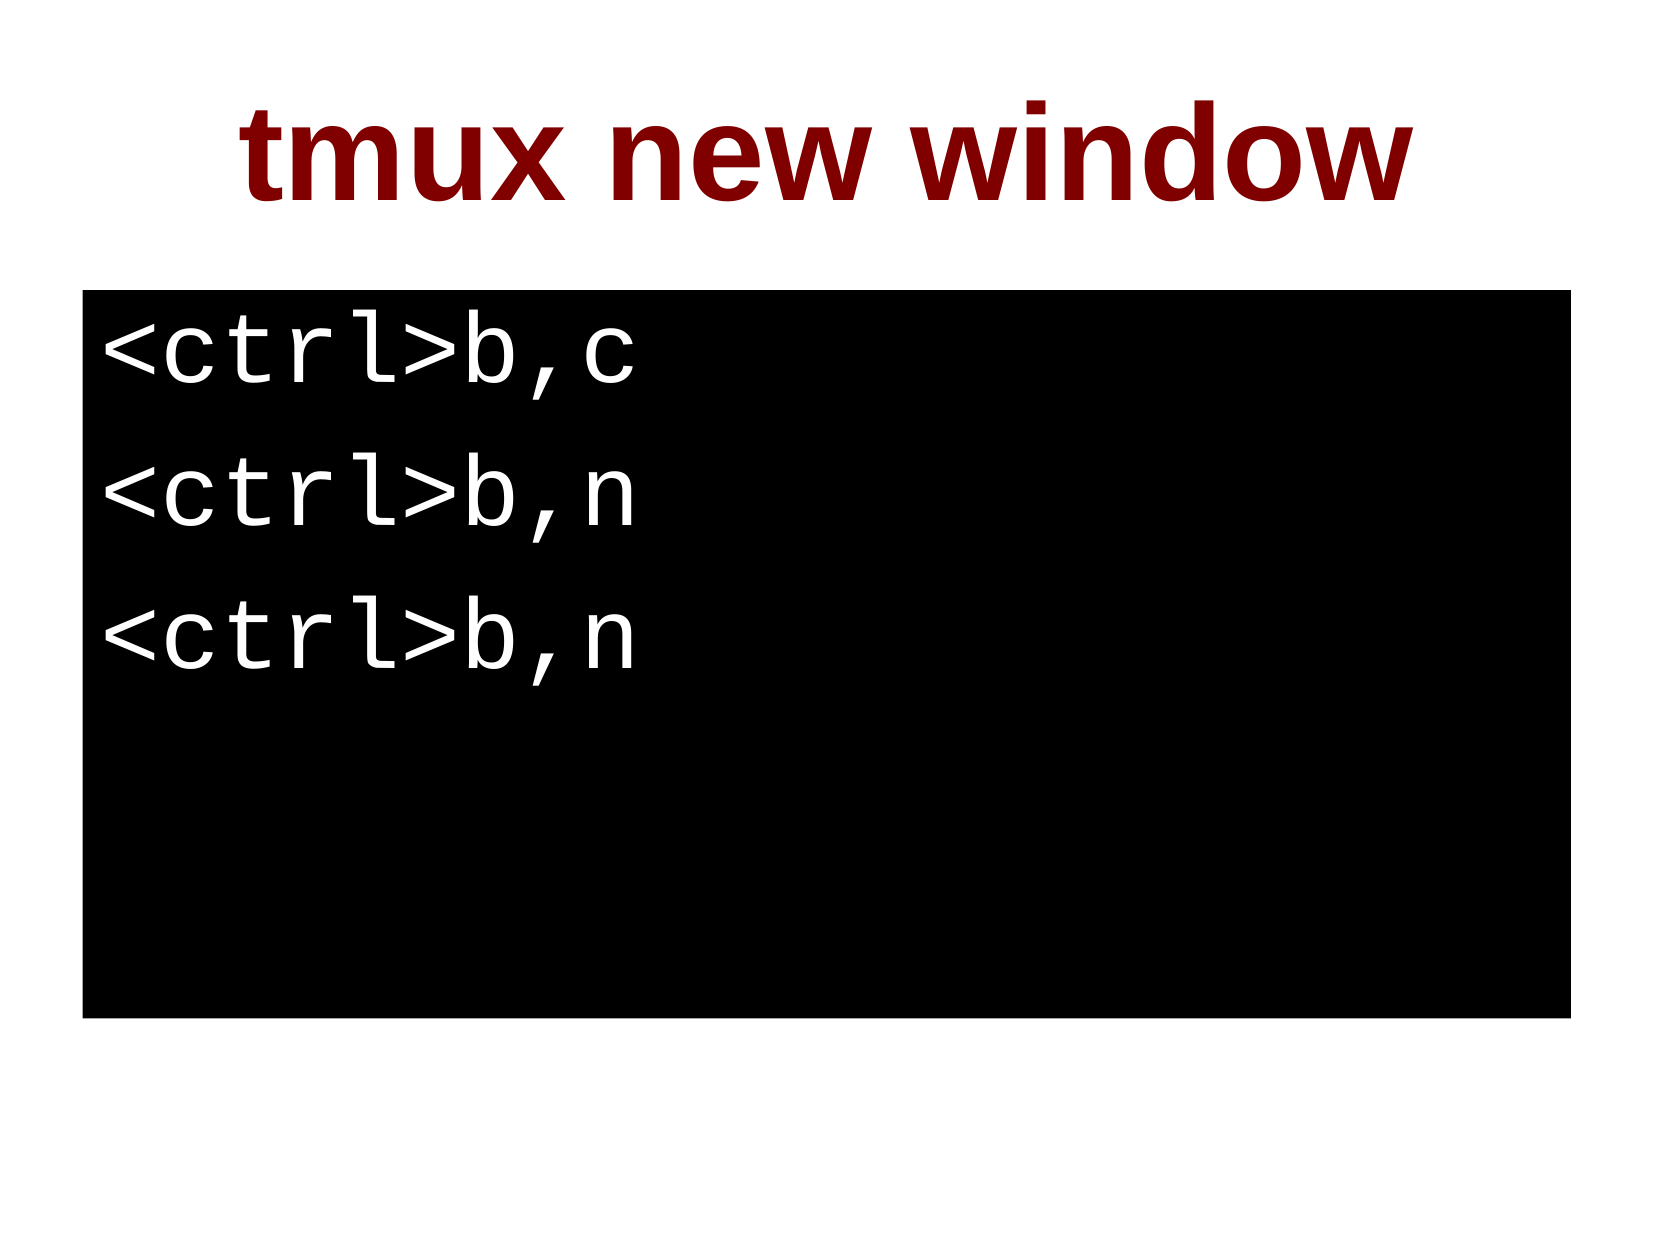

# tmux new window
<ctrl>b,c
<ctrl>b,n
<ctrl>b,n